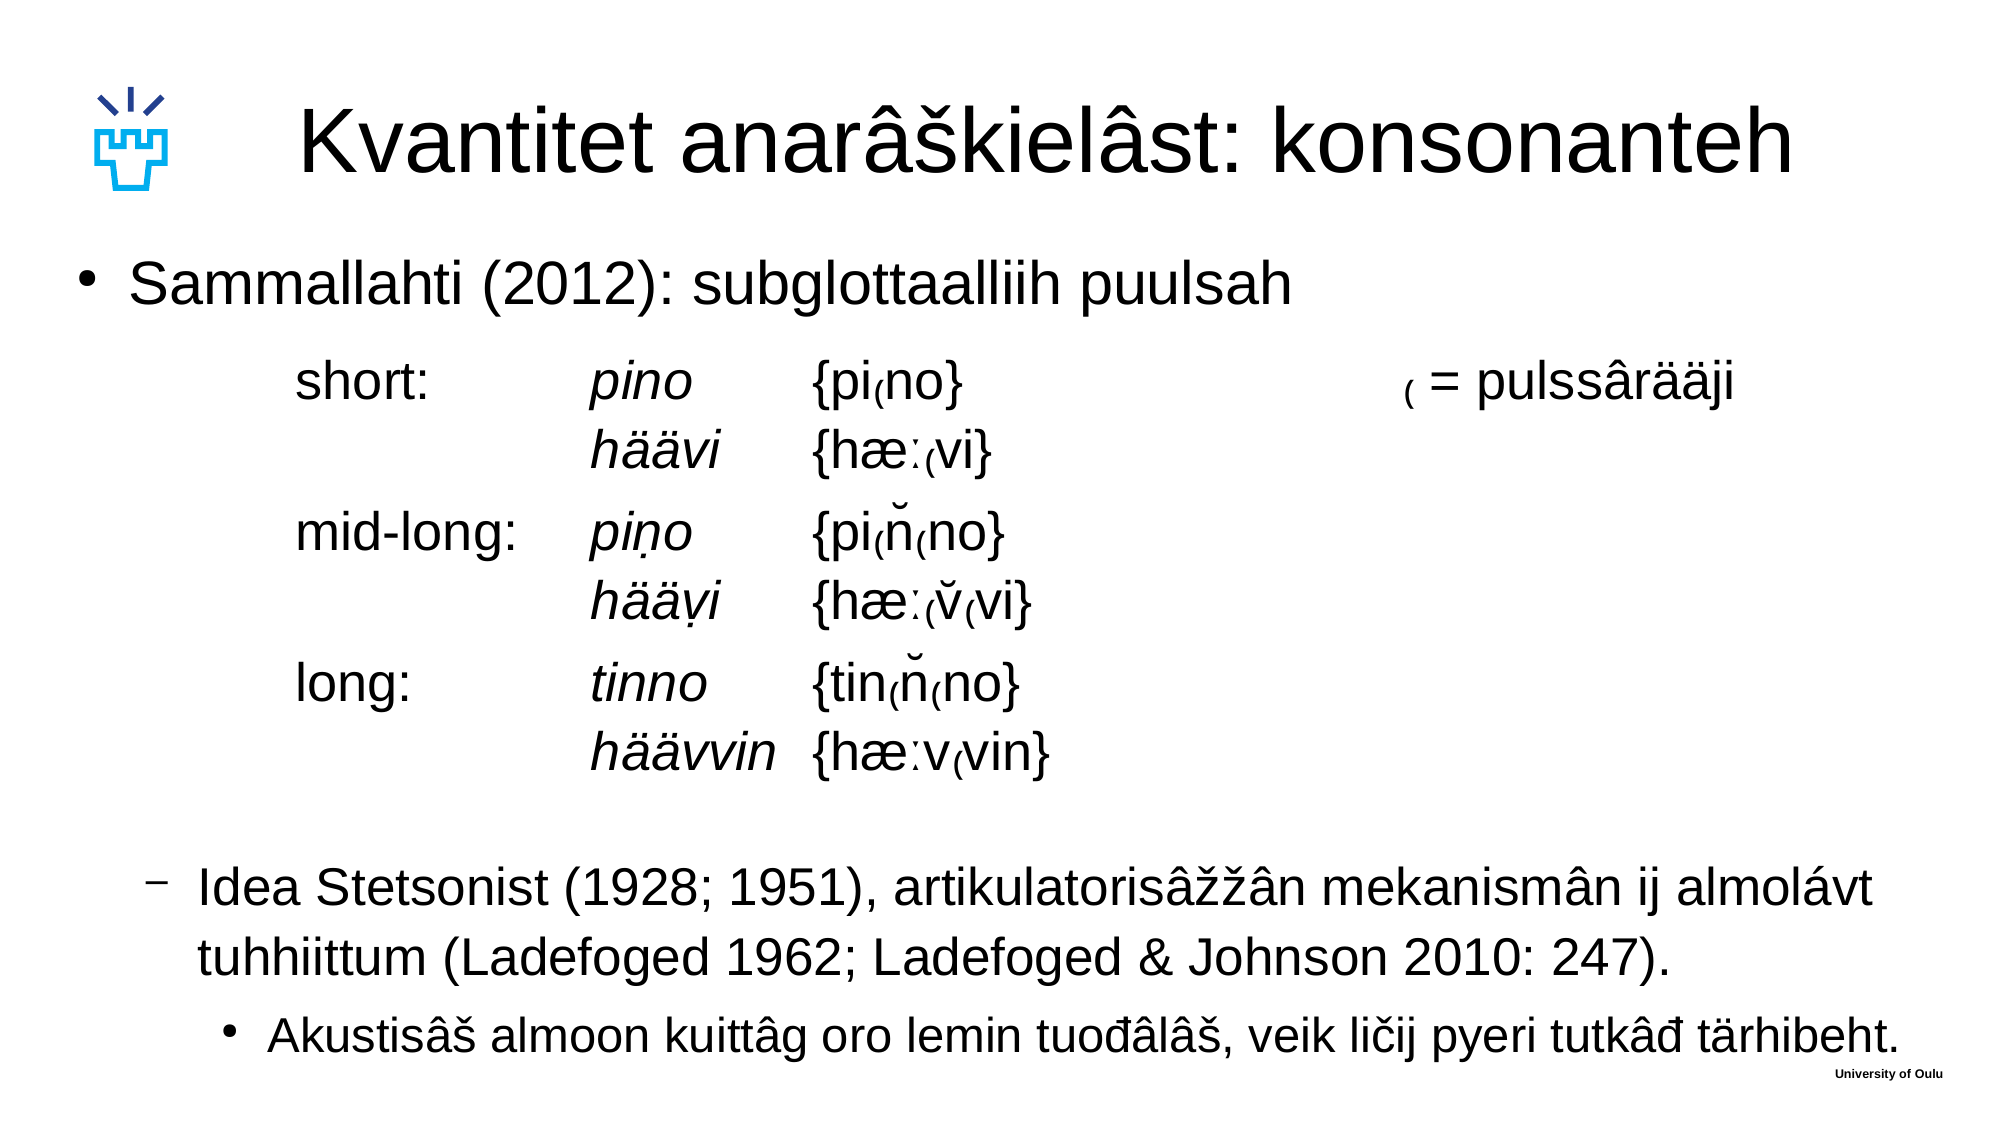

Kvantitet anarâškielâst: konsonanteh
# Sammallahti (2012): subglottaalliih puulsah
Idea Stetsonist (1928; 1951), artikulatorisâžžân mekanismân ij almolávt tuhhiittum (Ladefoged 1962; Ladefoged & Johnson 2010: 247).
Akustisâš almoon kuittâg oro lemin tuođâlâš, veik ličij pyeri tutkâđ tärhibeht.
short:			pino		{pi₍no}						₍ = pulssârääji
				häävi		{hæː₍vi}
mid-long: 	piṇo		{pi₍n̆₍no}
				hääṿi		{hæː₍v̆₍vi}
long:			tinno		{tin₍n̆₍no}
				häävvin	{hæːv₍vin}